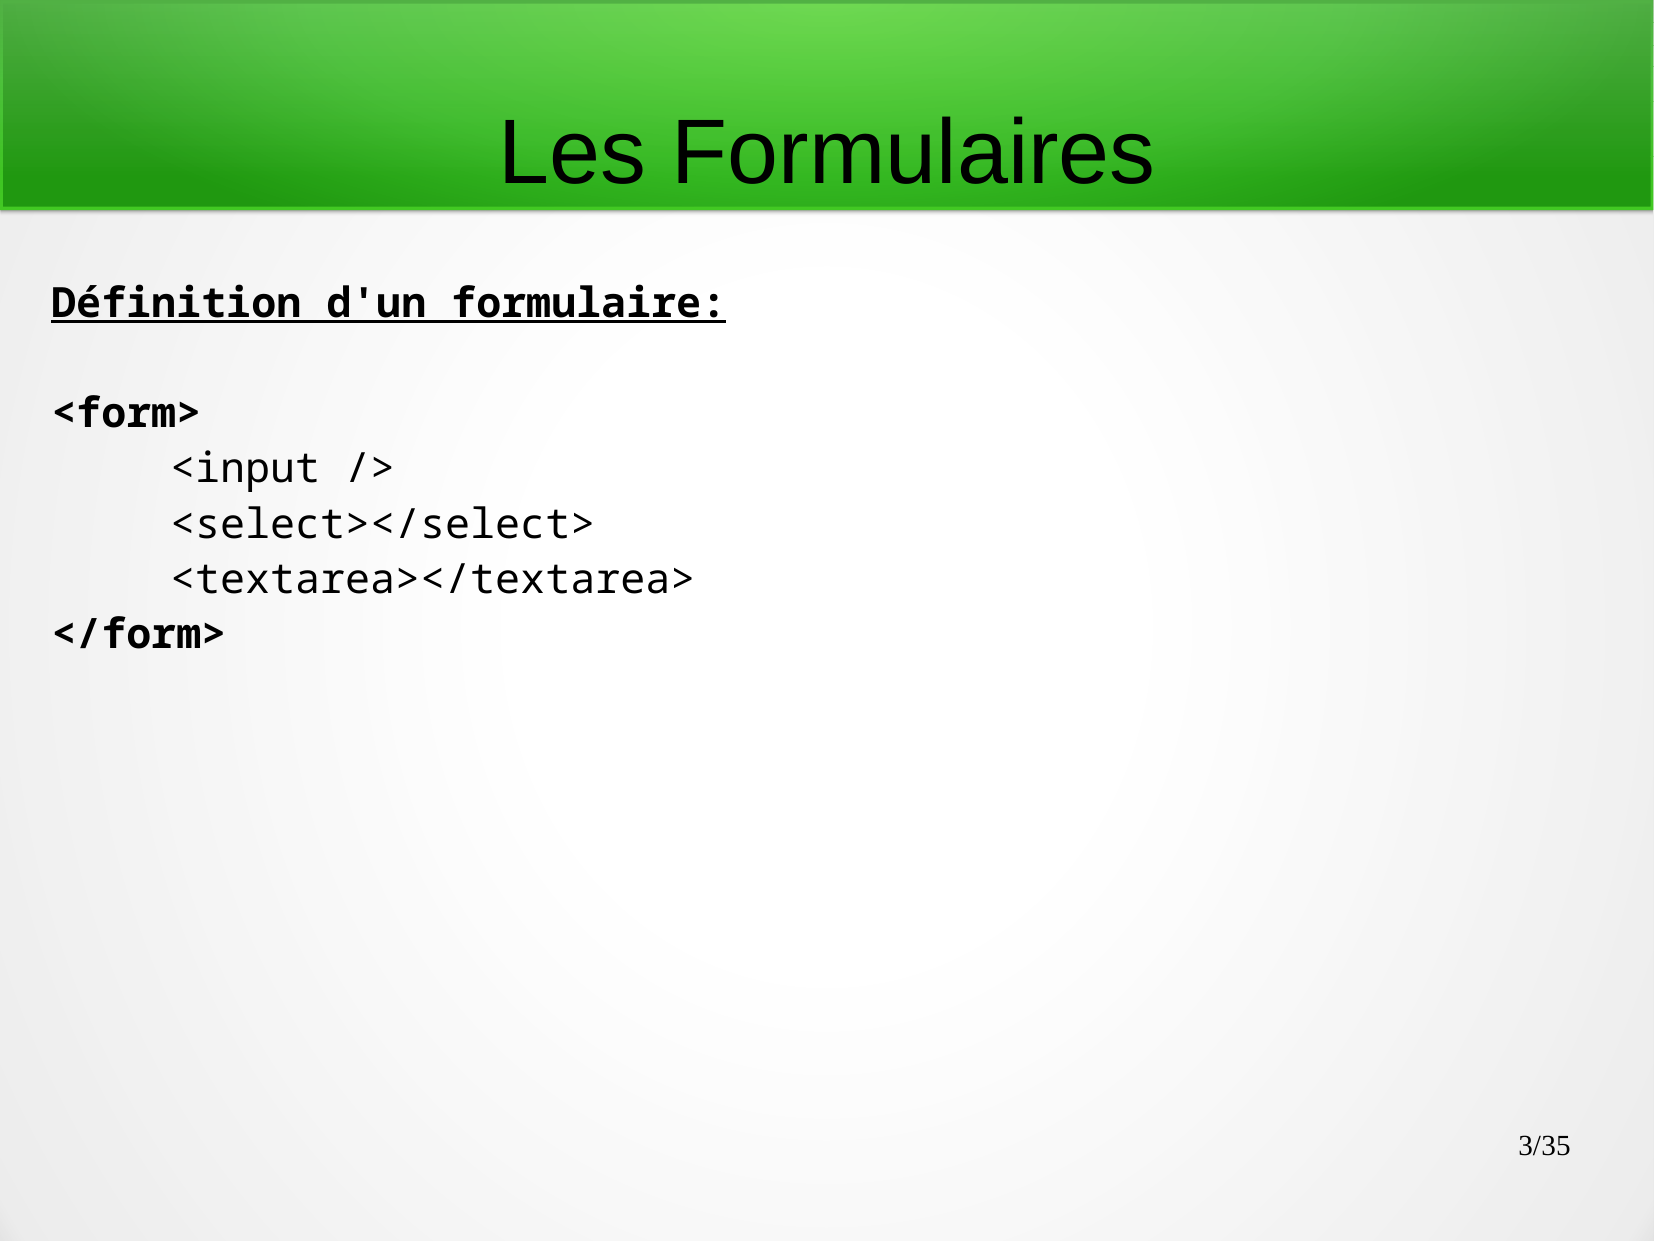

# Les Formulaires
Définition d'un formulaire:
<form>
	<input />
	<select></select>
	<textarea></textarea>
</form>
3